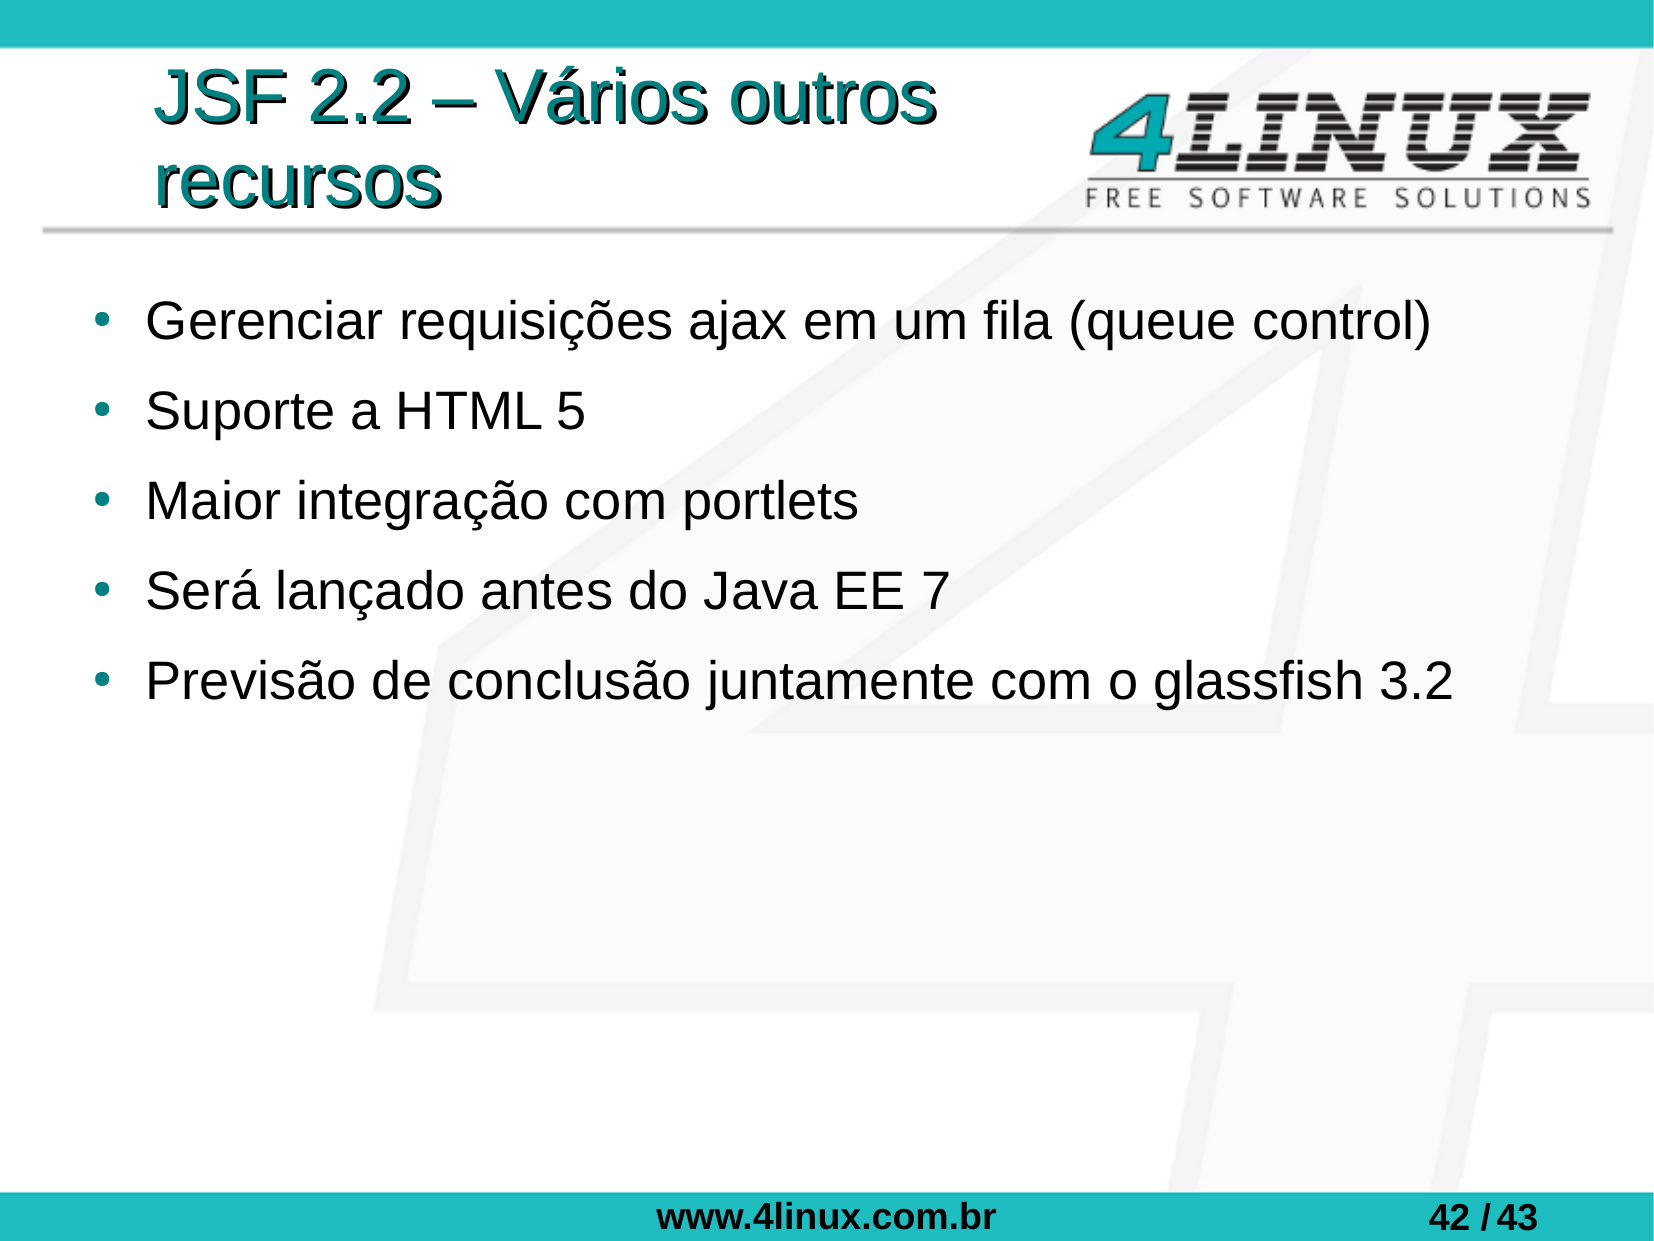

# JSF 2.2 – Vários outros recursos
Gerenciar requisições ajax em um fila (queue control)
Suporte a HTML 5
Maior integração com portlets
Será lançado antes do Java EE 7
Previsão de conclusão juntamente com o glassfish 3.2